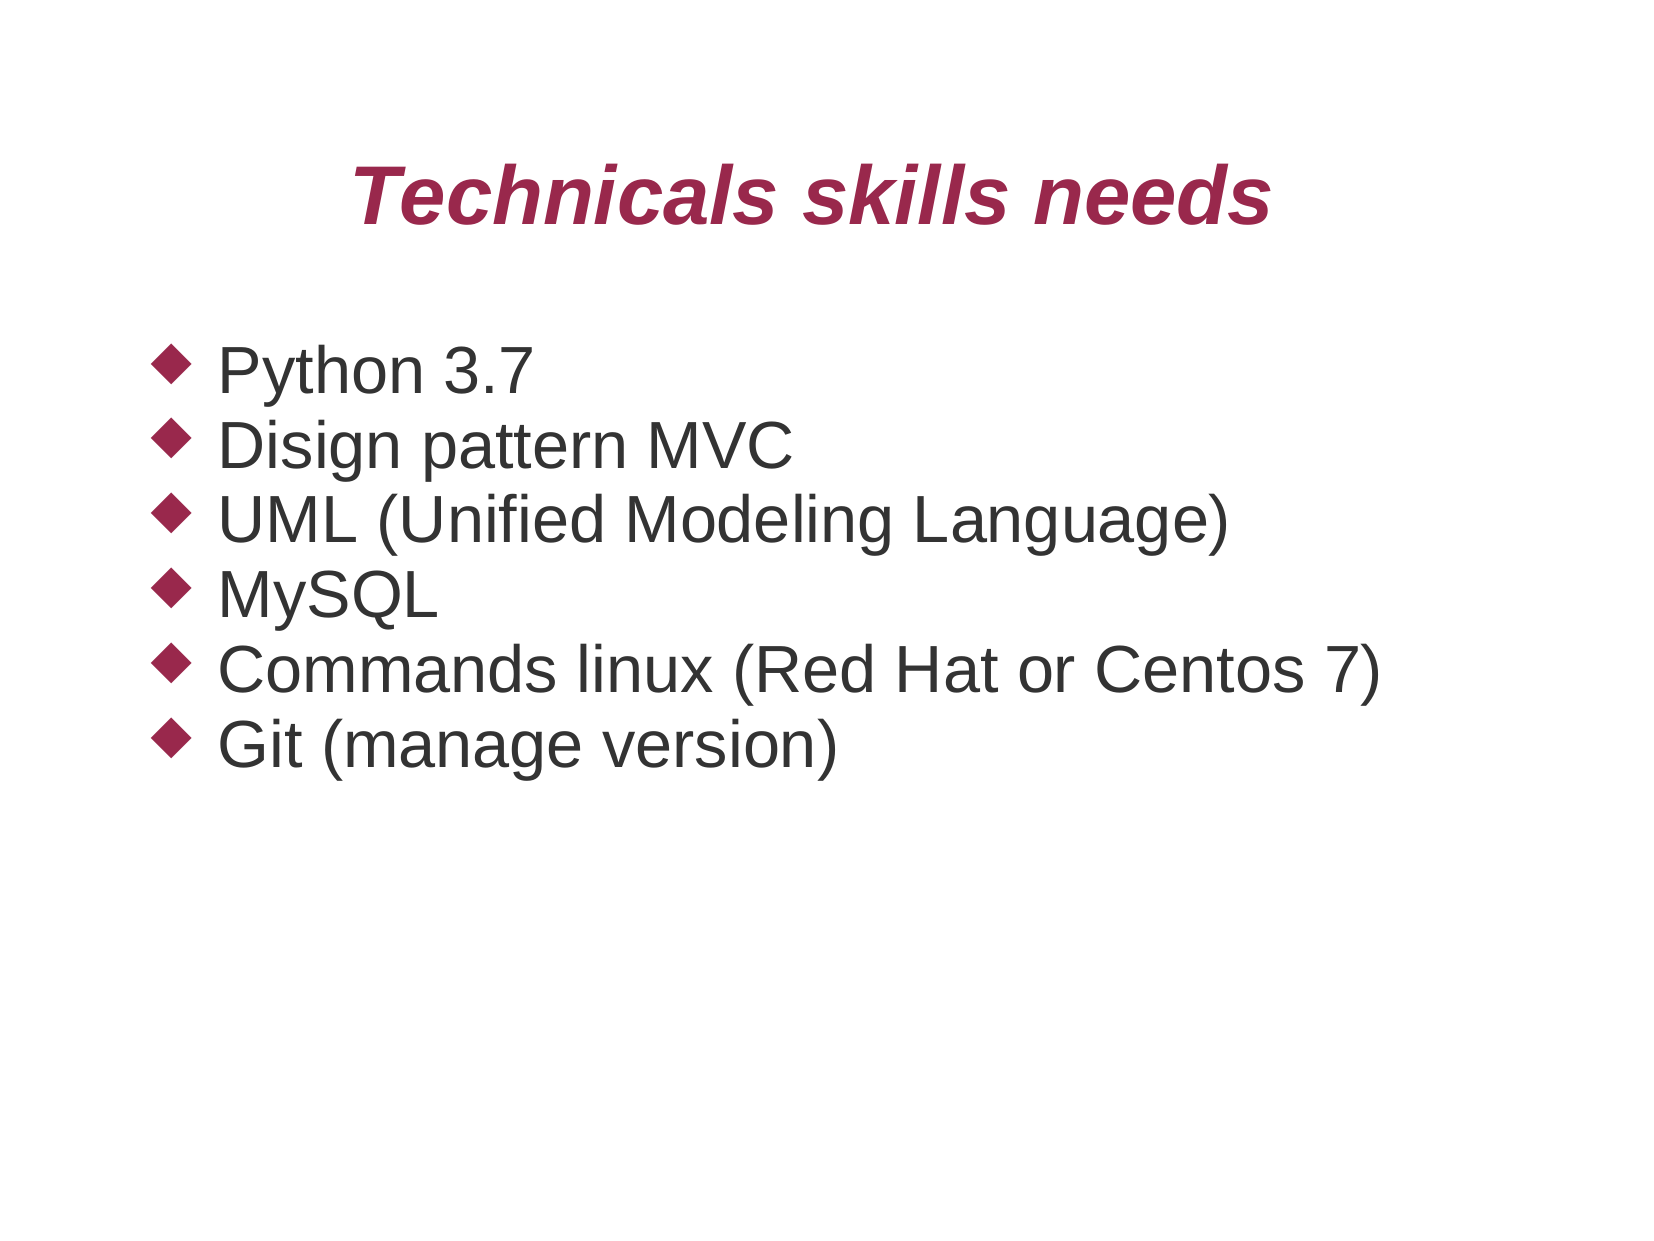

# Technicals skills needs
Python 3.7
Disign pattern MVC
UML (Unified Modeling Language)
MySQL
Commands linux (Red Hat or Centos 7)
Git (manage version)